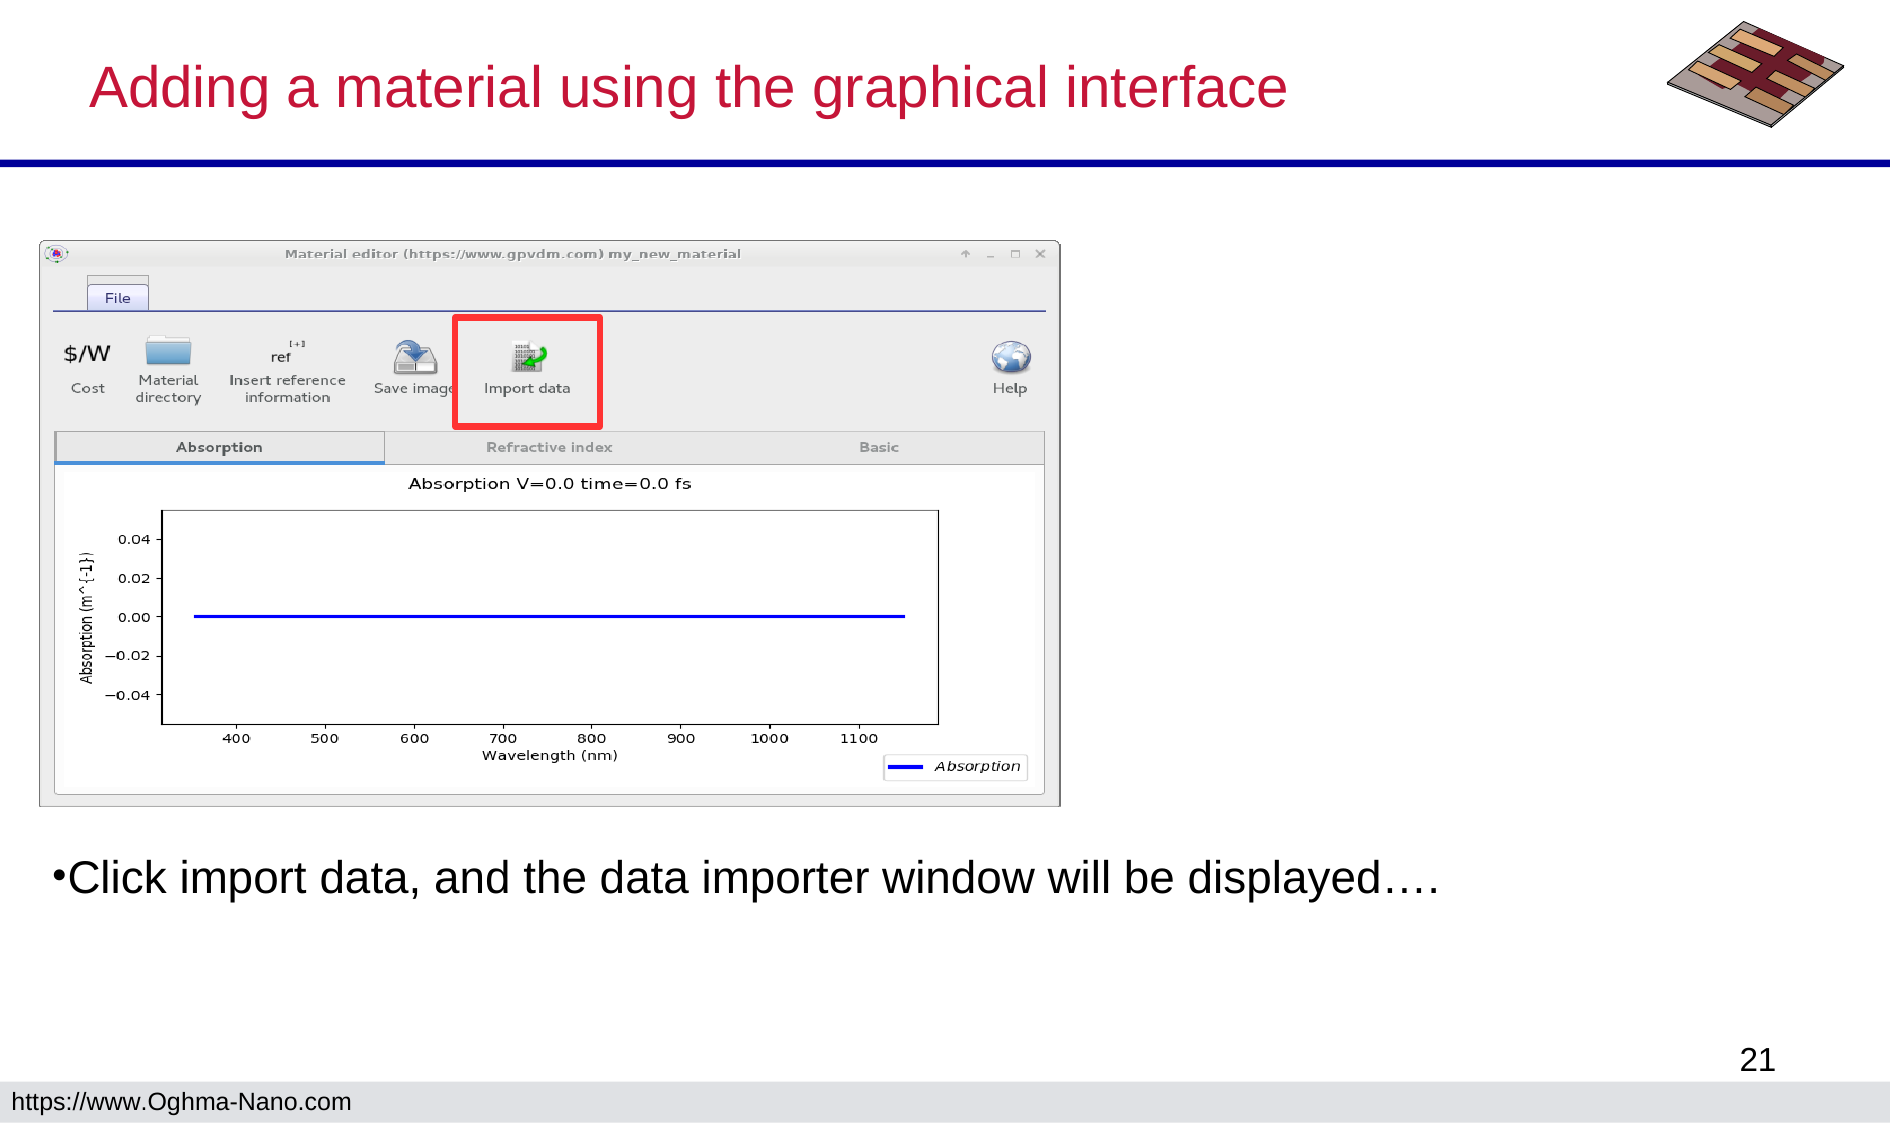

# Adding a material using the graphical interface
Click import data, and the data importer window will be displayed….